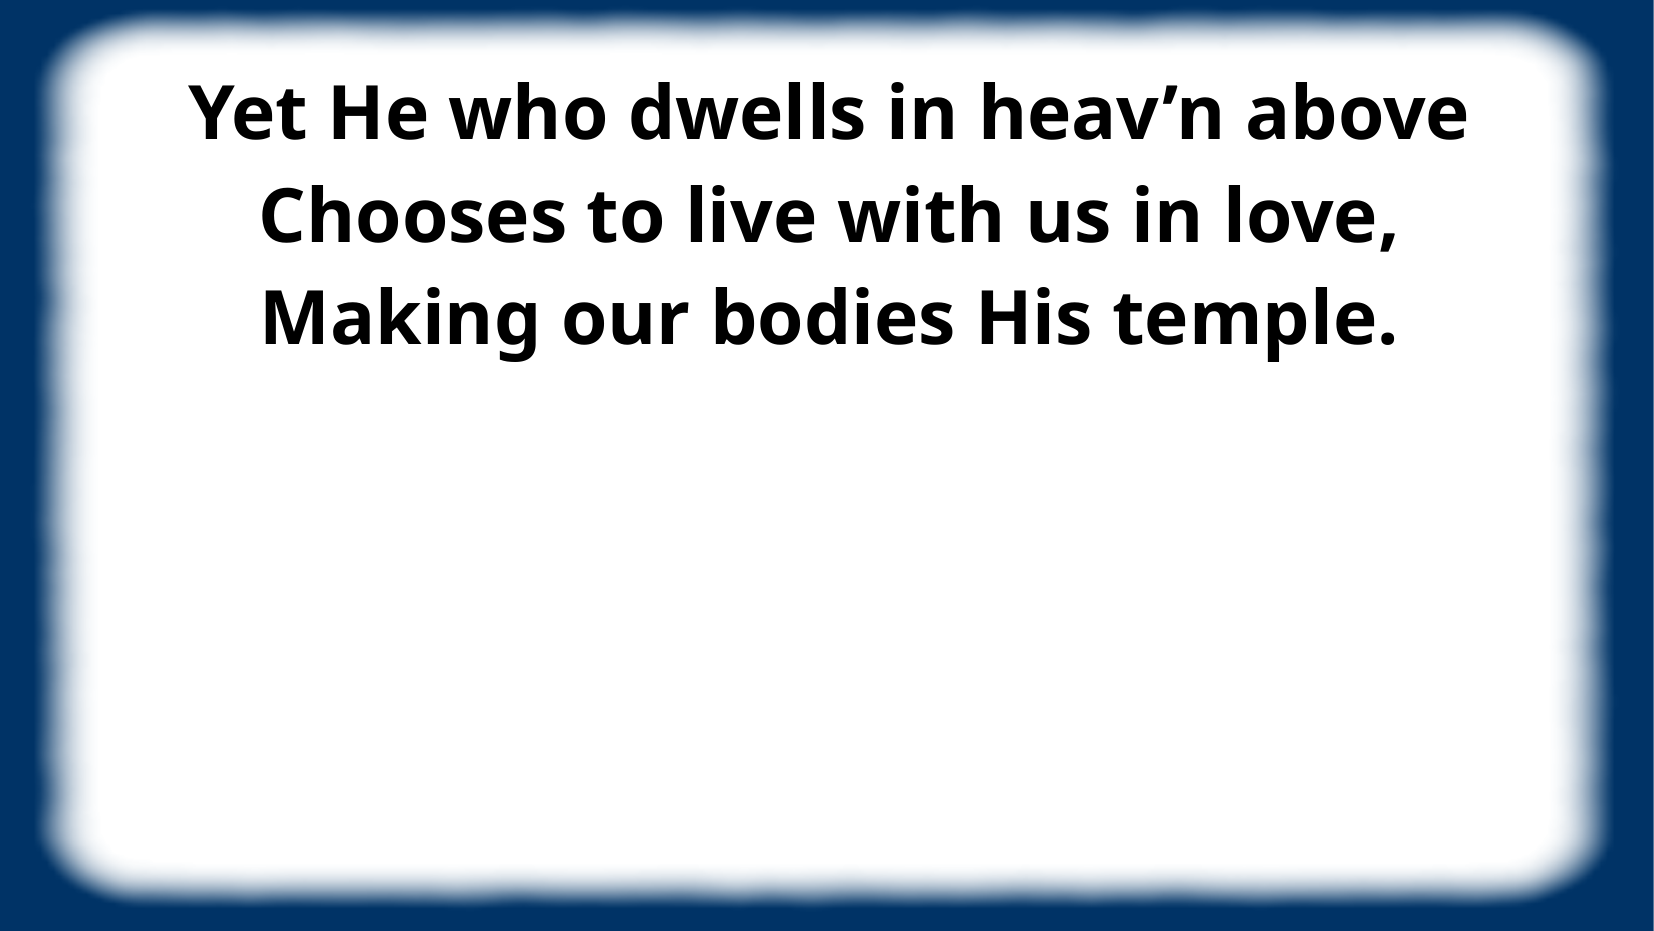

Yet He who dwells in heav’n above
Chooses to live with us in love,
Making our bodies His temple.